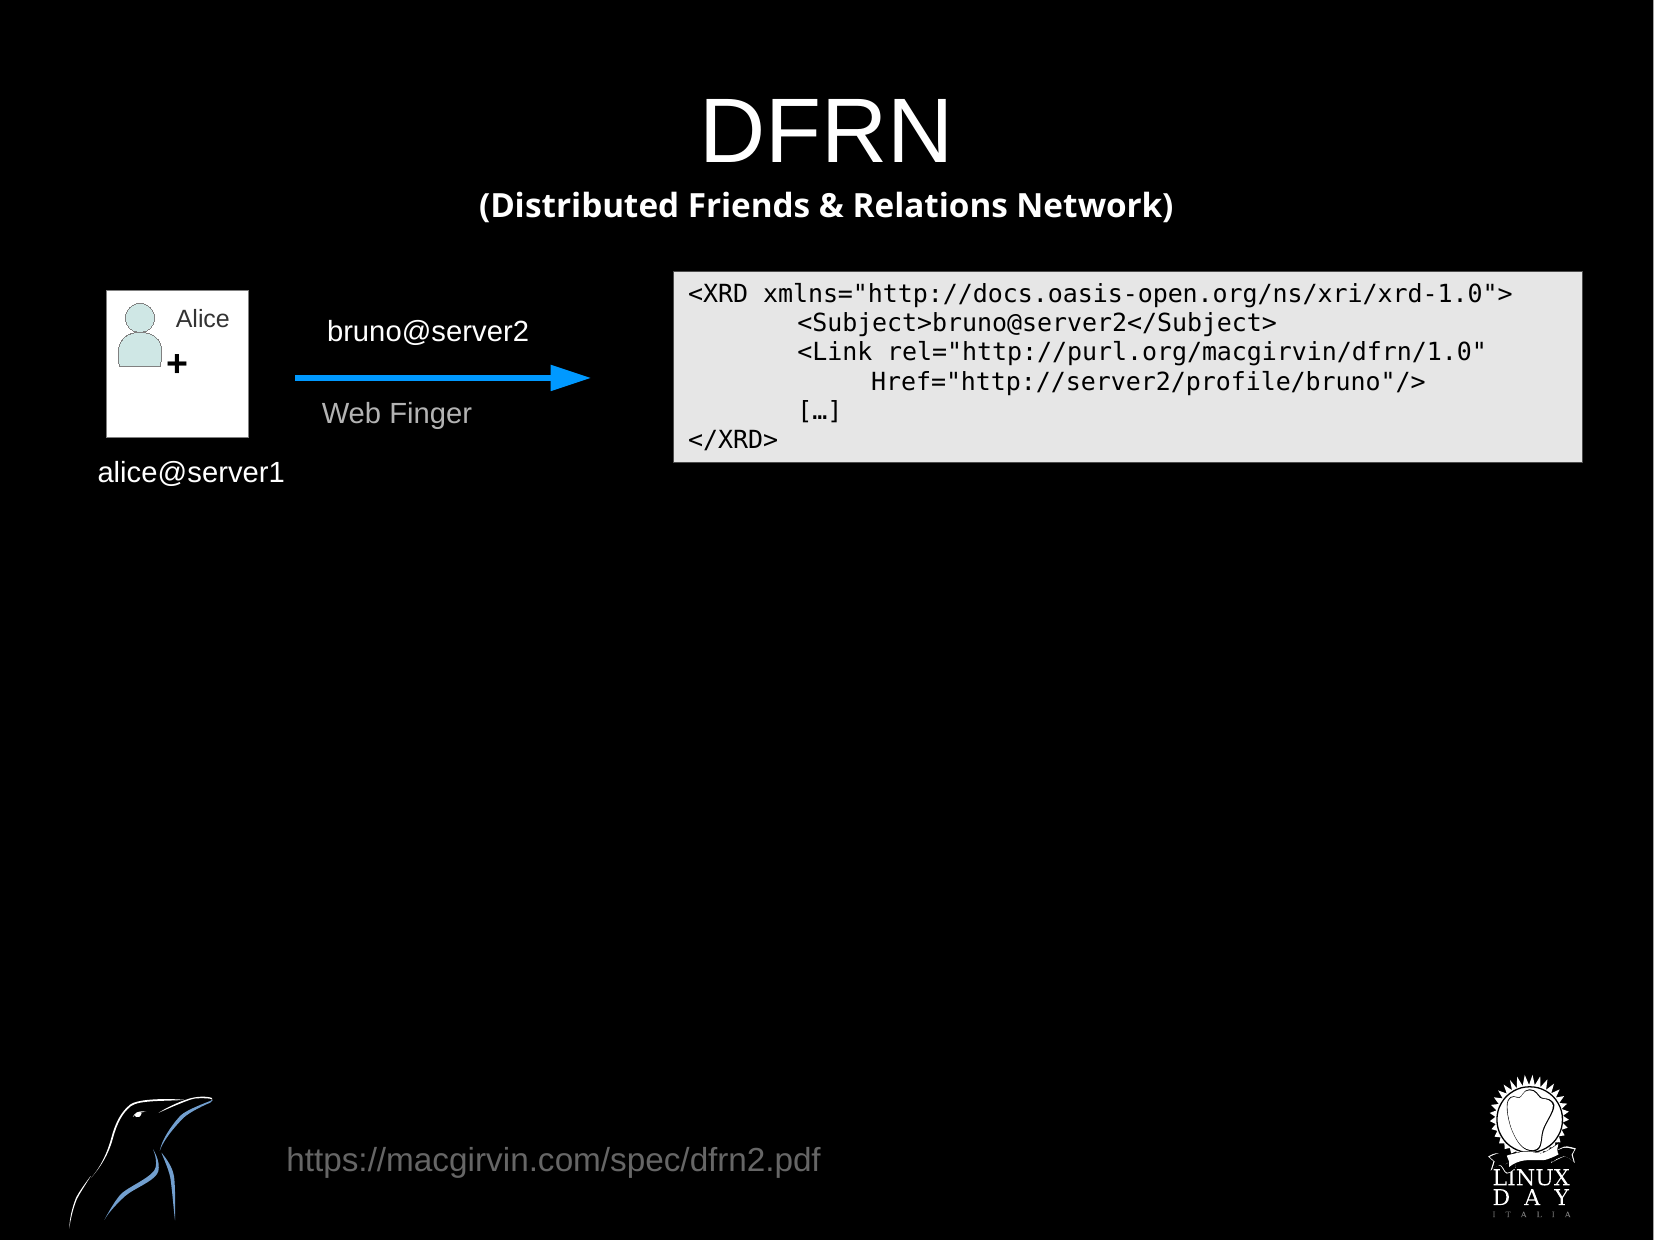

# DFRN (Distributed Friends & Relations Network)
<XRD xmlns="http://docs.oasis-open.org/ns/xri/xrd-1.0">
	<Subject>bruno@server2</Subject>
	<Link rel="http://purl.org/macgirvin/dfrn/1.0"
		Href="http://server2/profile/bruno"/>
	[…]
</XRD>
+
Alice
bruno@server2
Web Finger
alice@server1
https://macgirvin.com/spec/dfrn2.pdf